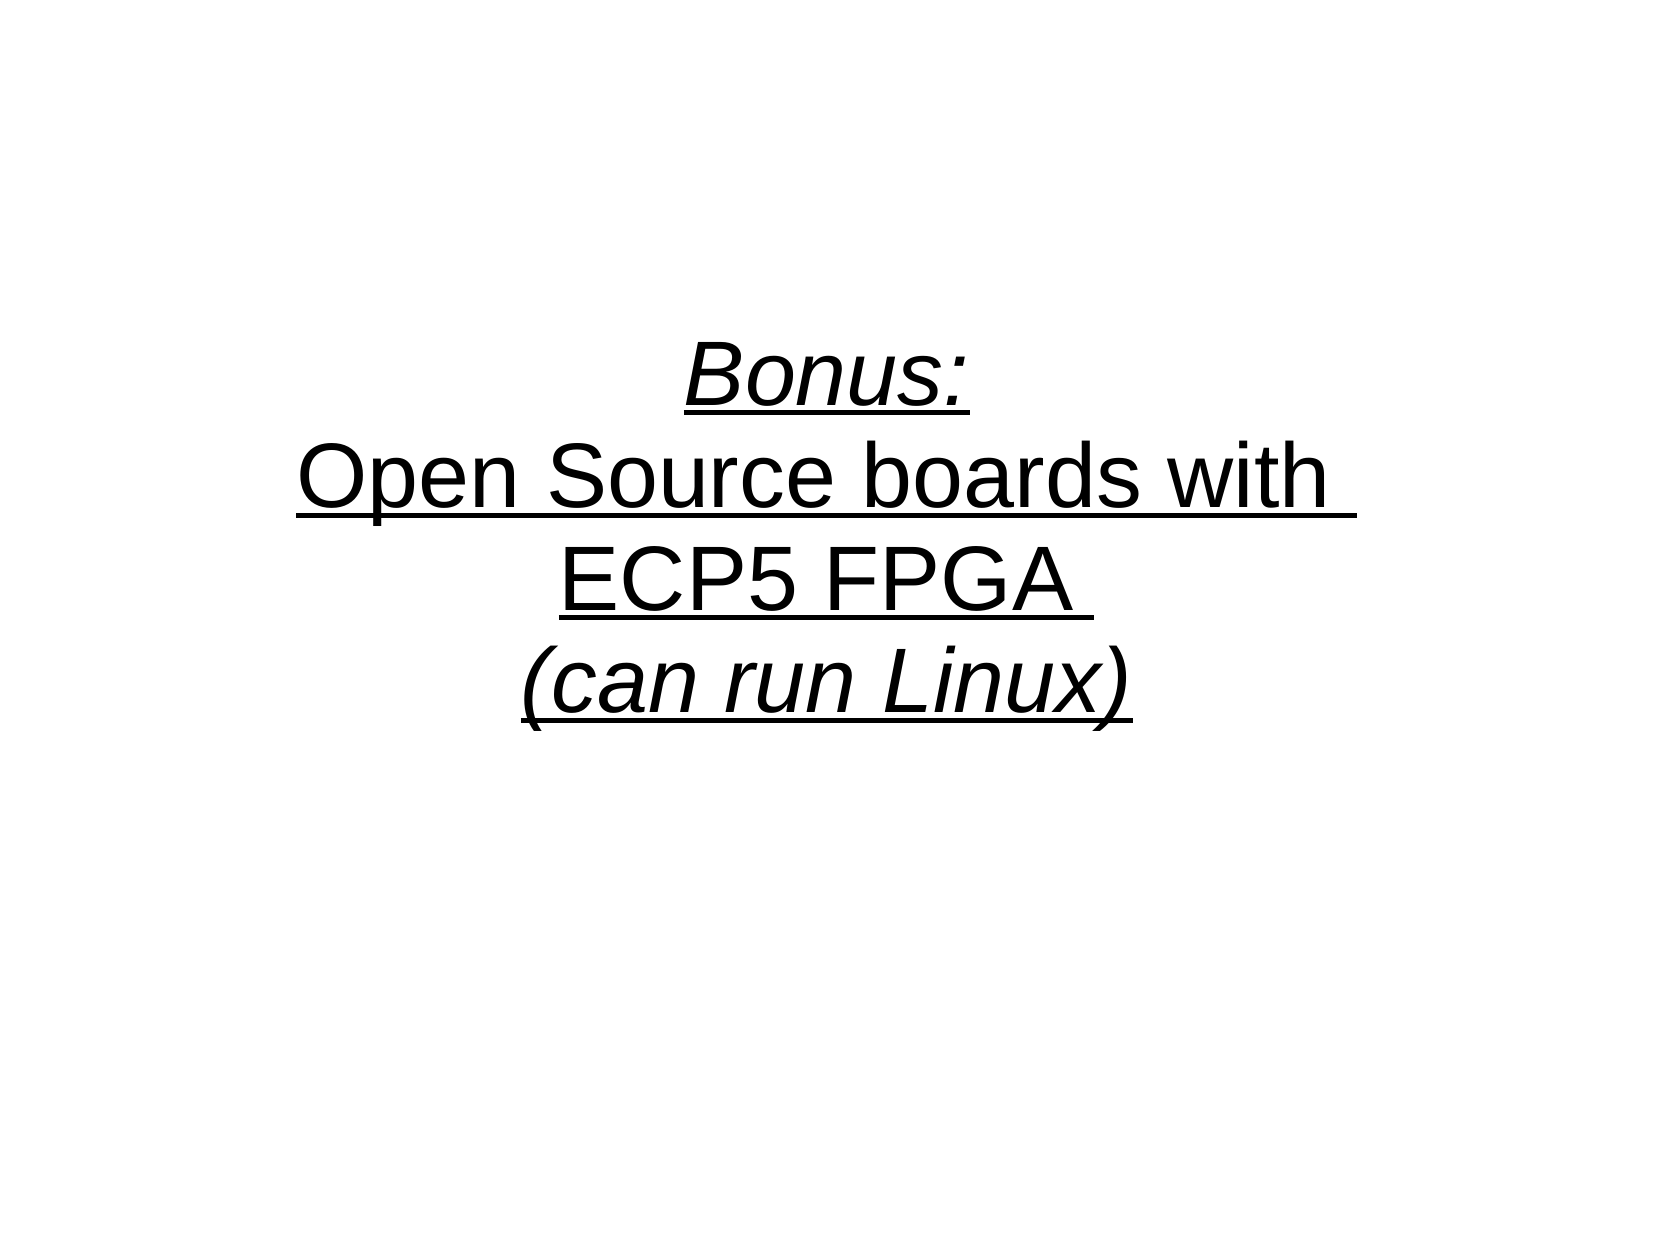

# Bonus: Open Source boards with ECP5 FPGA (can run Linux)